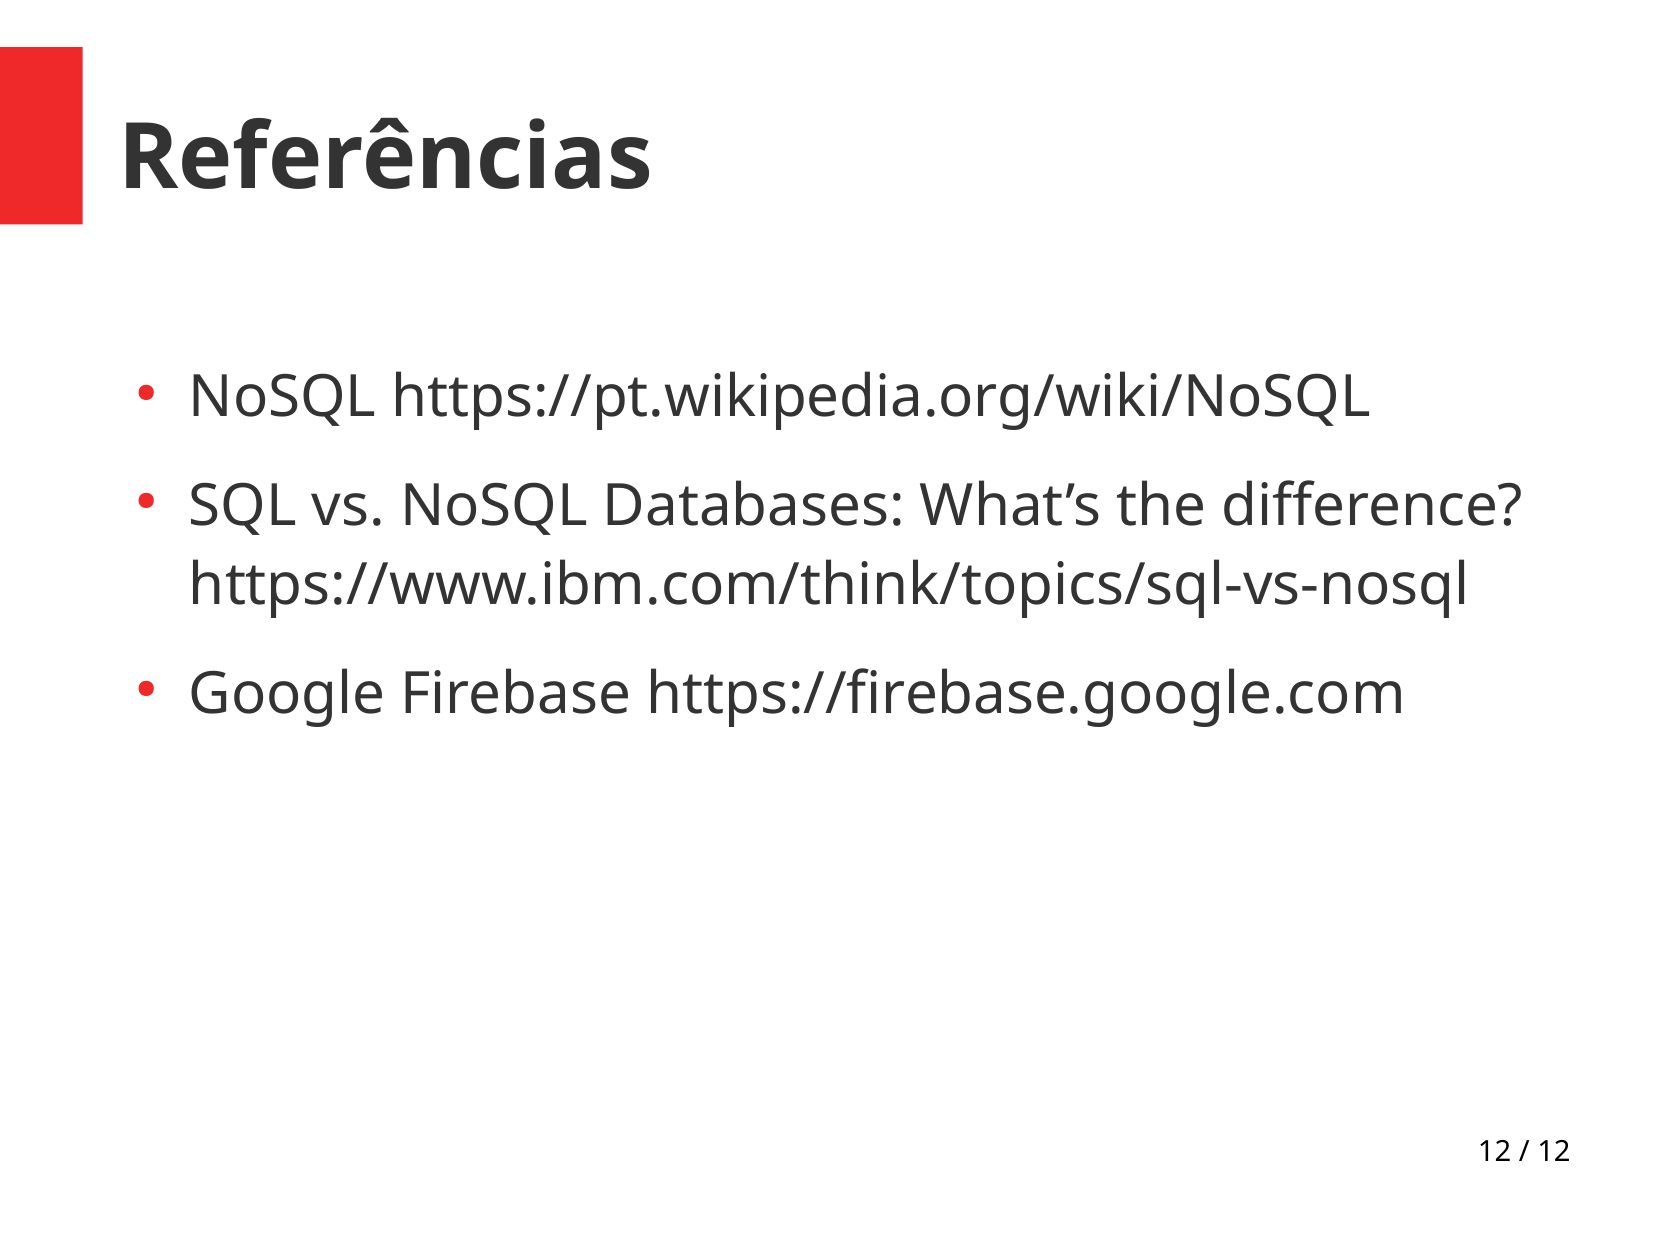

# Referências
NoSQL https://pt.wikipedia.org/wiki/NoSQL
SQL vs. NoSQL Databases: What’s the difference? https://www.ibm.com/think/topics/sql-vs-nosql
Google Firebase https://firebase.google.com
12